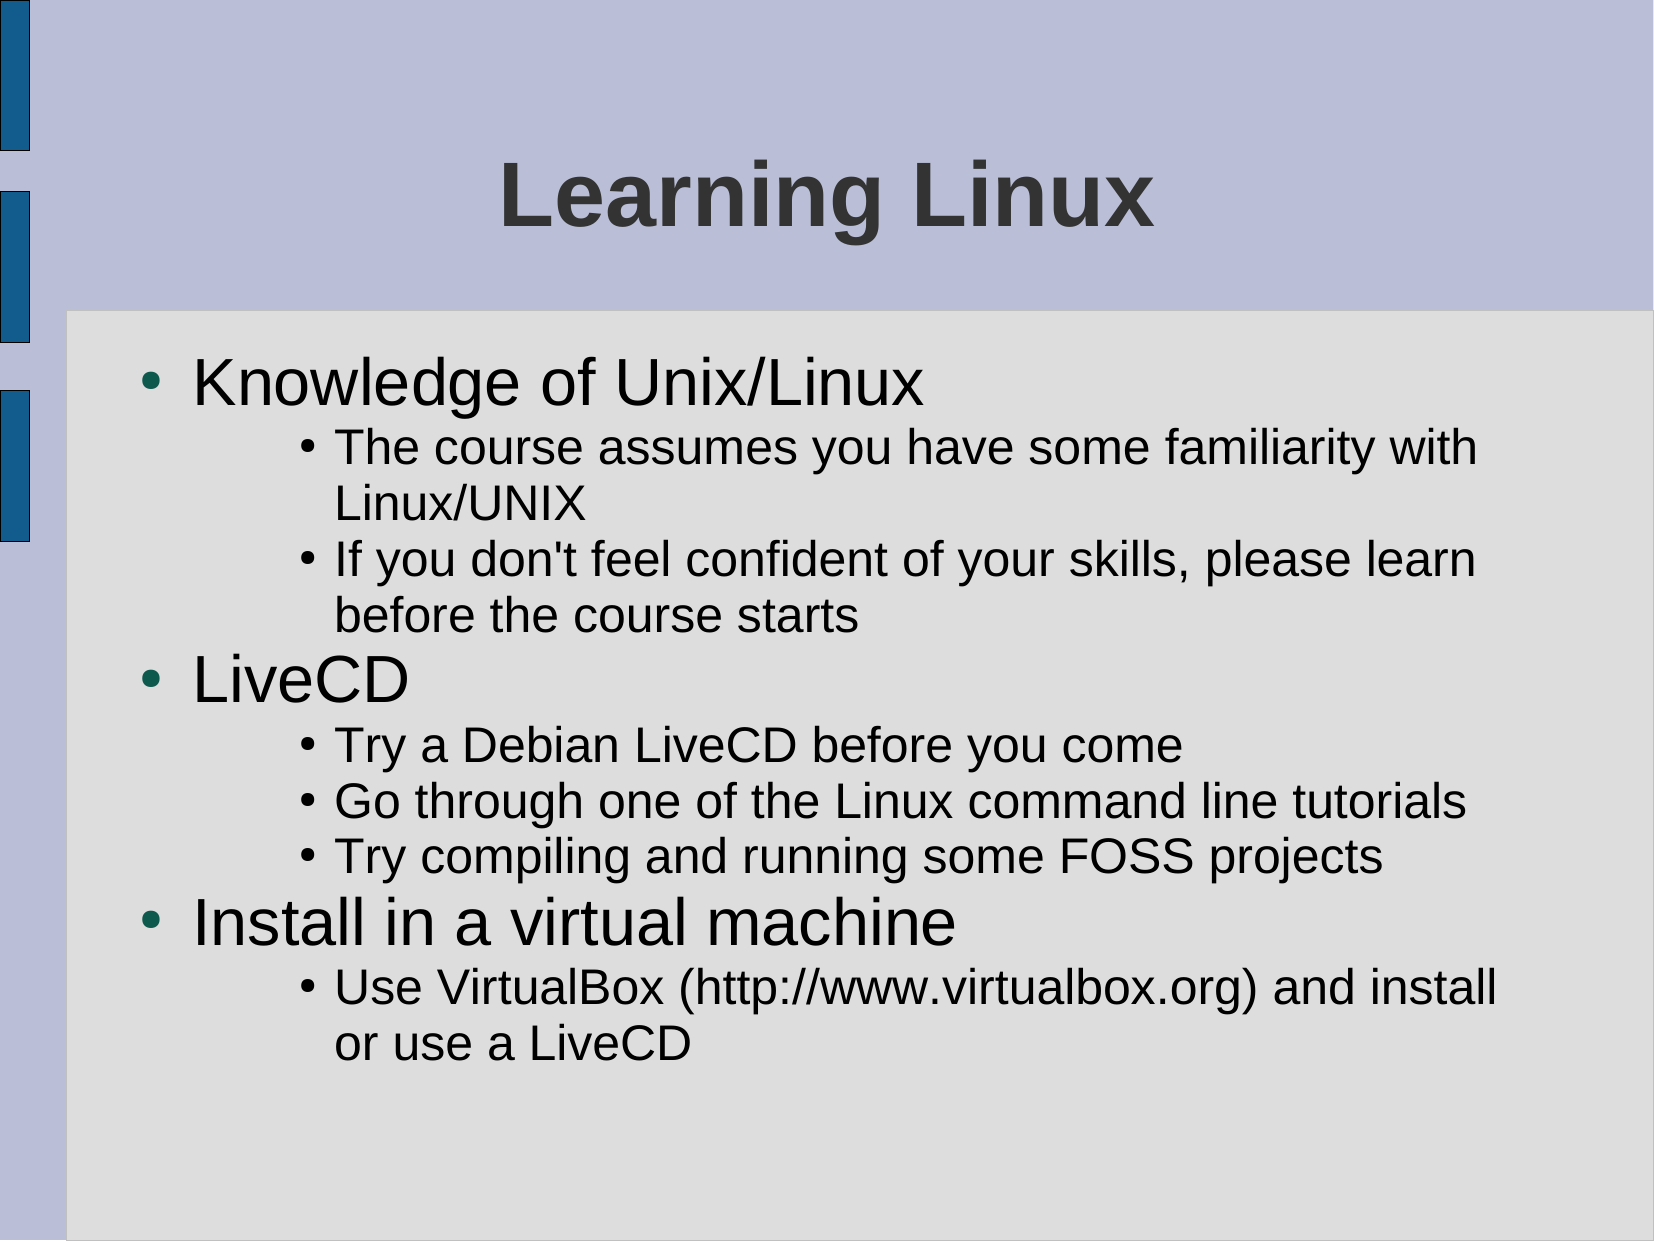

# Learning Linux
Knowledge of Unix/Linux
The course assumes you have some familiarity with Linux/UNIX
If you don't feel confident of your skills, please learn before the course starts
LiveCD
Try a Debian LiveCD before you come
Go through one of the Linux command line tutorials
Try compiling and running some FOSS projects
Install in a virtual machine
Use VirtualBox (http://www.virtualbox.org) and install or use a LiveCD